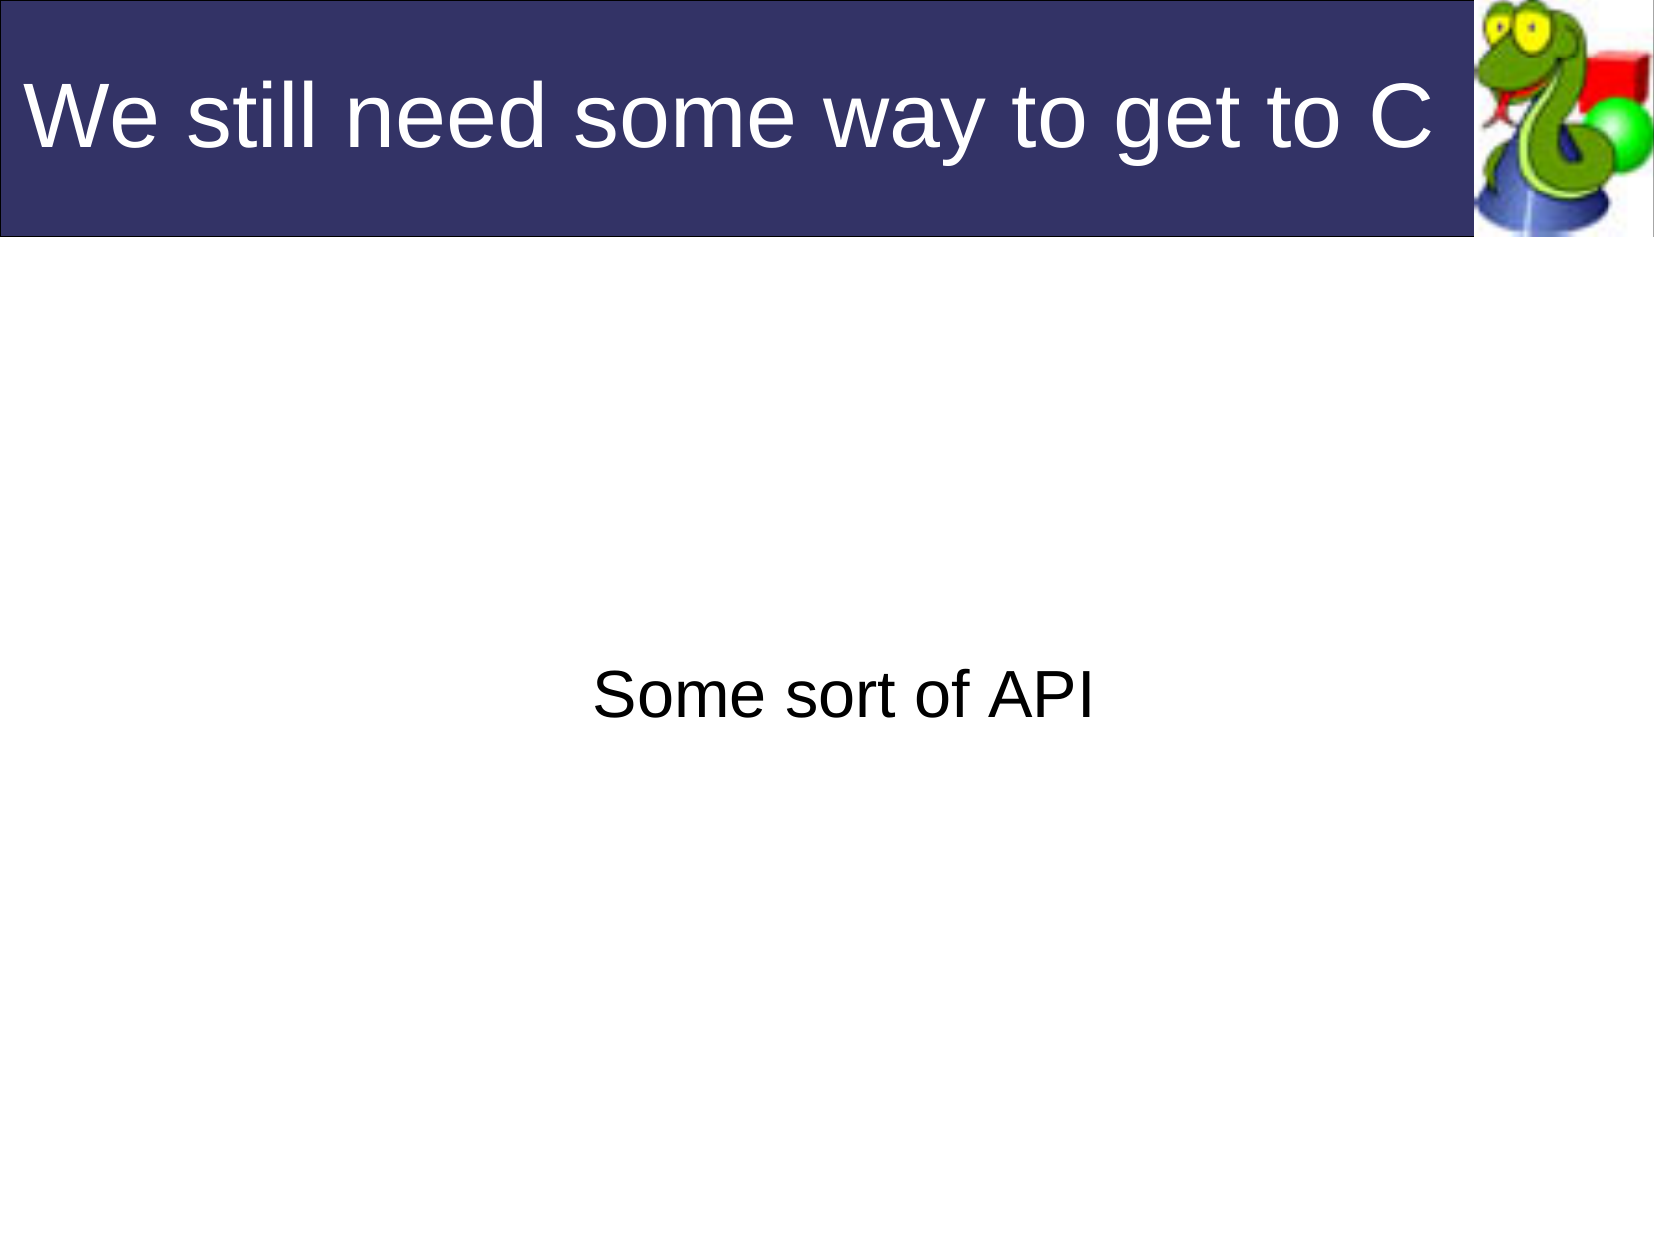

# We still need some way to get to C
Some sort of API